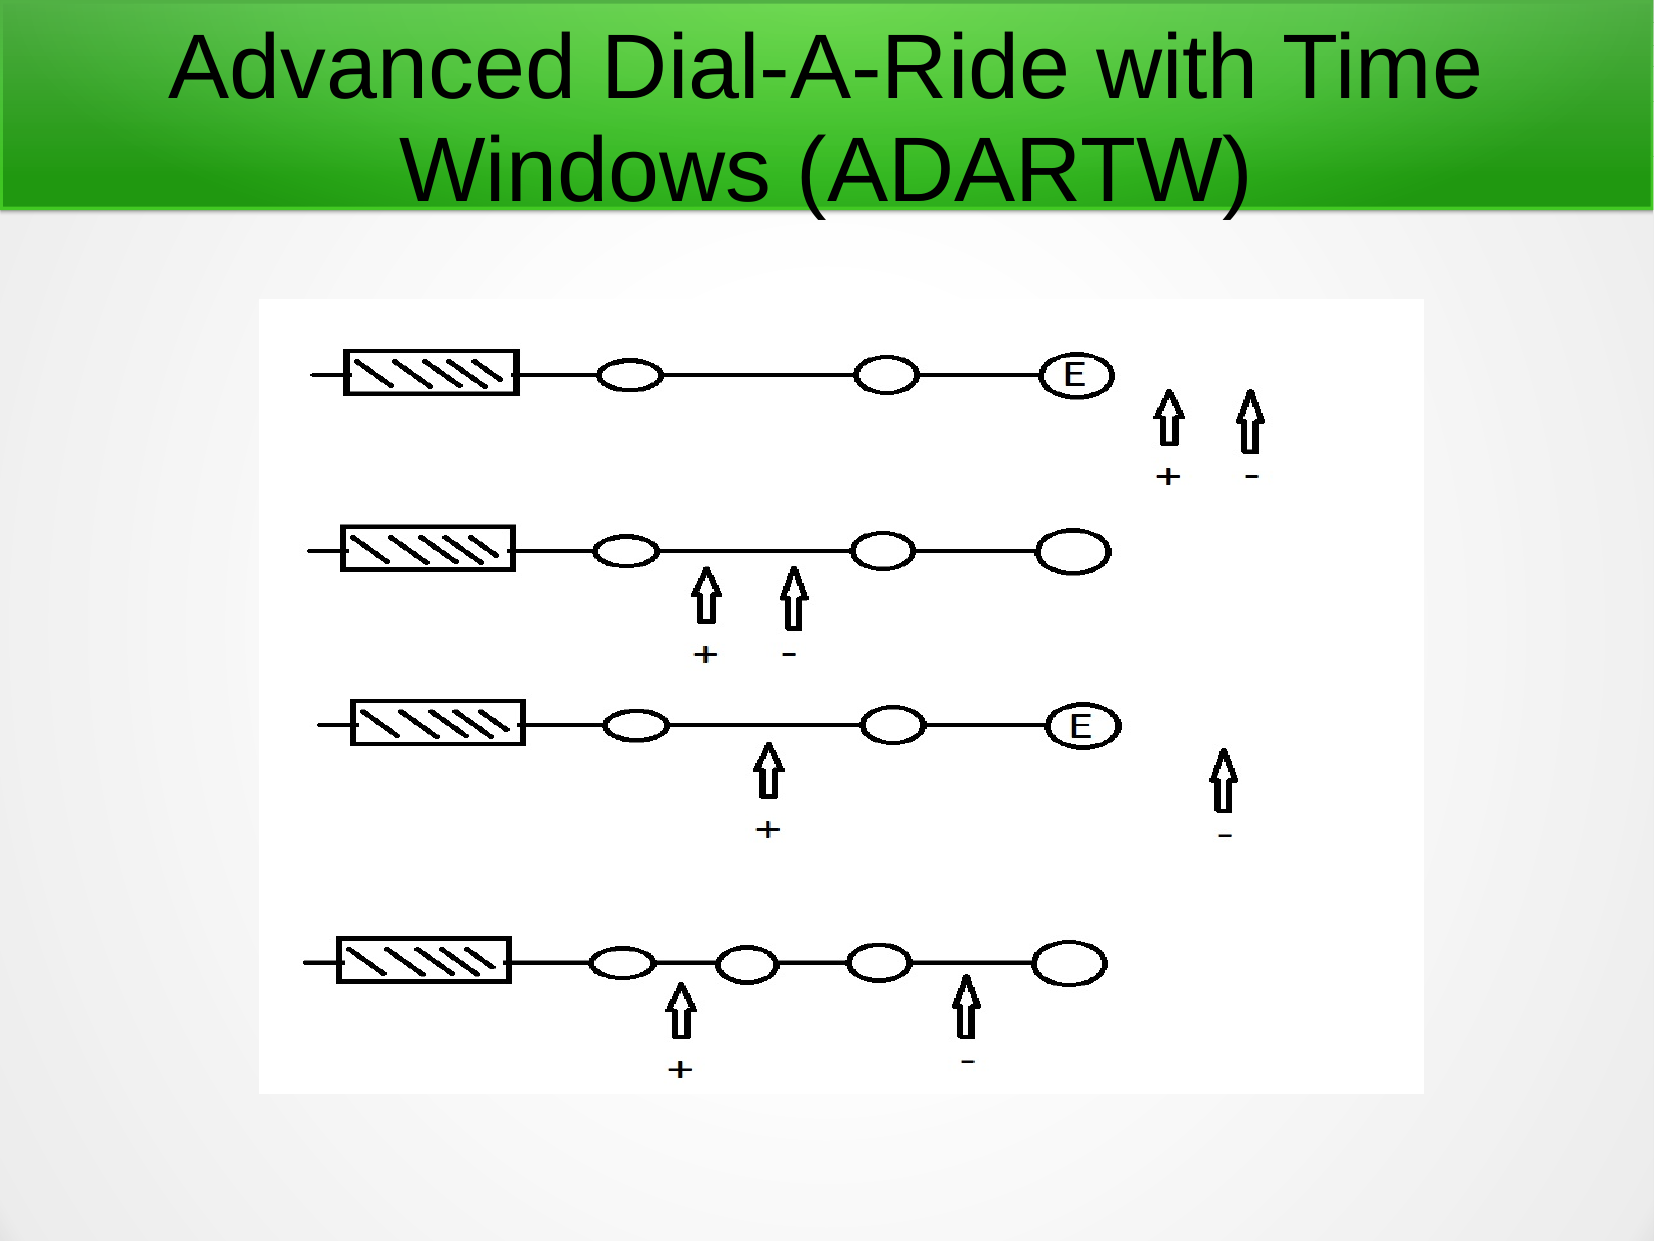

# Advanced Dial-A-Ride with Time Windows (ADARTW)